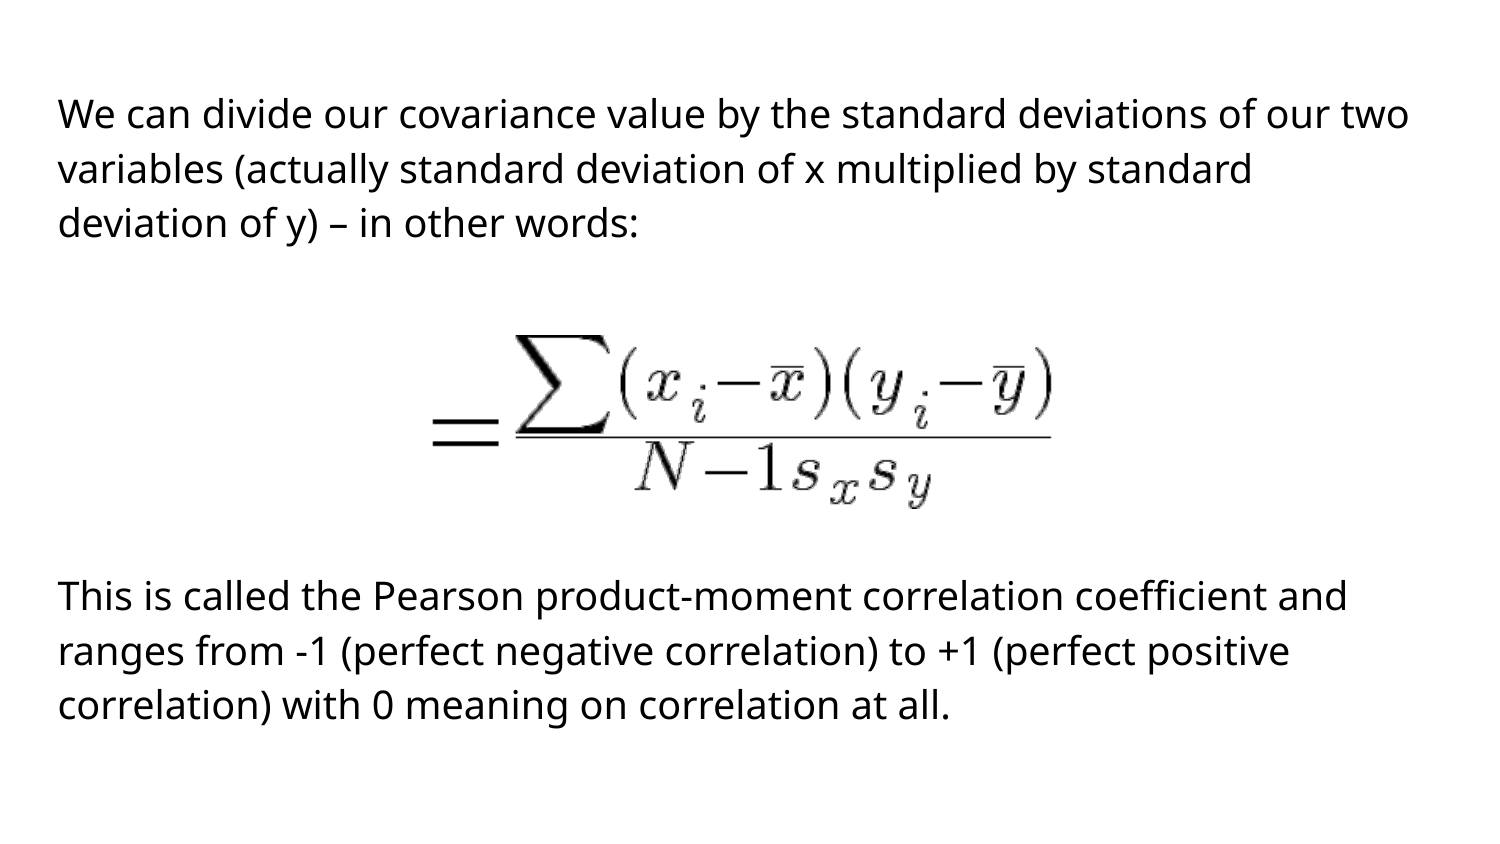

We can divide our covariance value by the standard deviations of our two variables (actually standard deviation of x multiplied by standard deviation of y) – in other words:
This is called the Pearson product-moment correlation coefficient and ranges from -1 (perfect negative correlation) to +1 (perfect positive correlation) with 0 meaning on correlation at all.